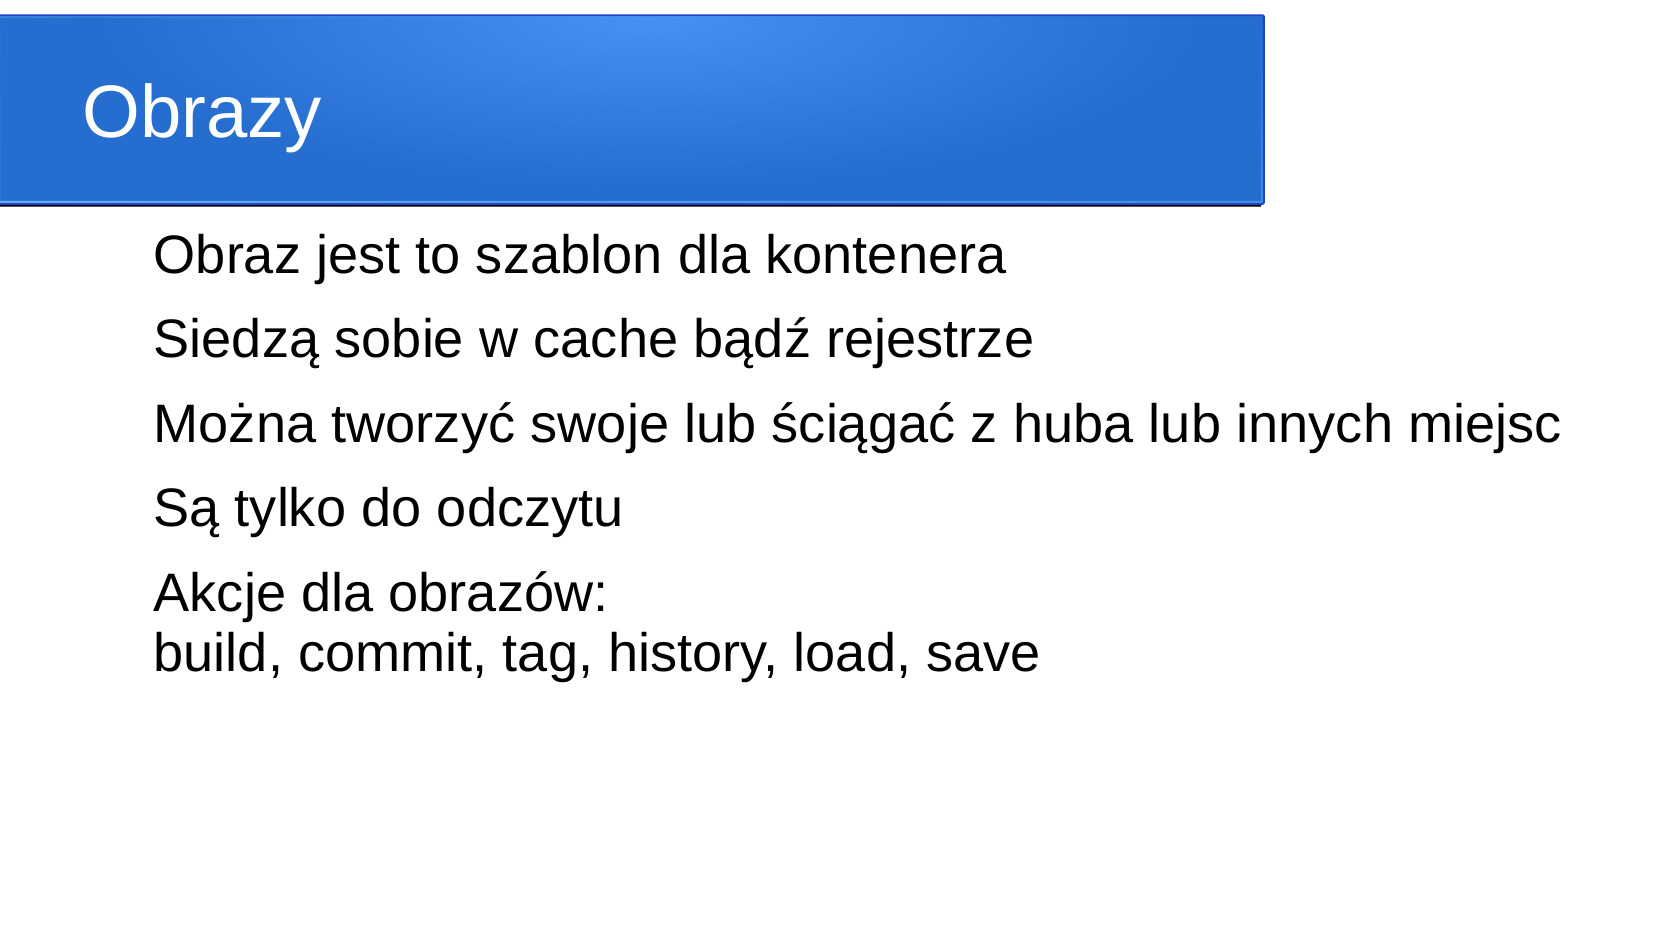

# Obrazy
Obraz jest to szablon dla kontenera
Siedzą sobie w cache bądź rejestrze
Można tworzyć swoje lub ściągać z huba lub innych miejsc
Są tylko do odczytu
Akcje dla obrazów:
build, commit, tag, history, load, save